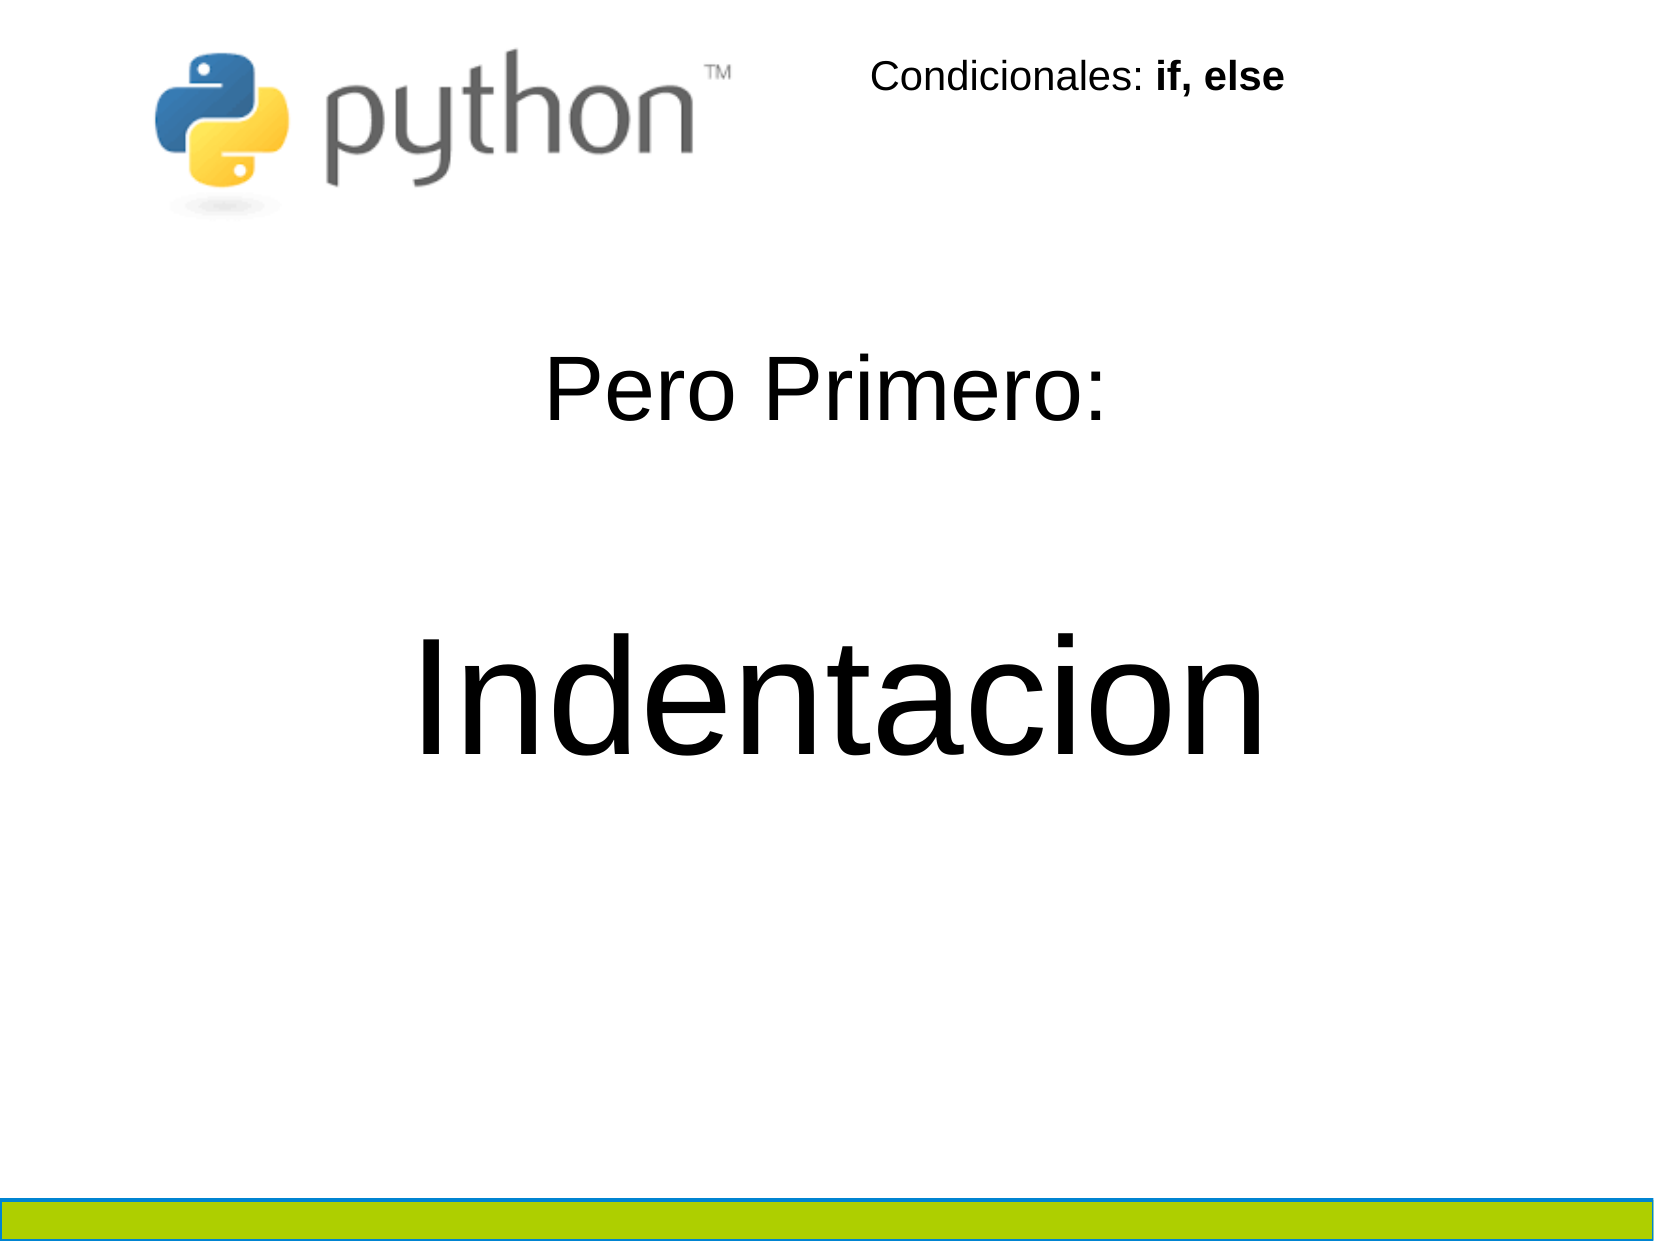

Condicionales: if, else
# Pero Primero:
Indentacion